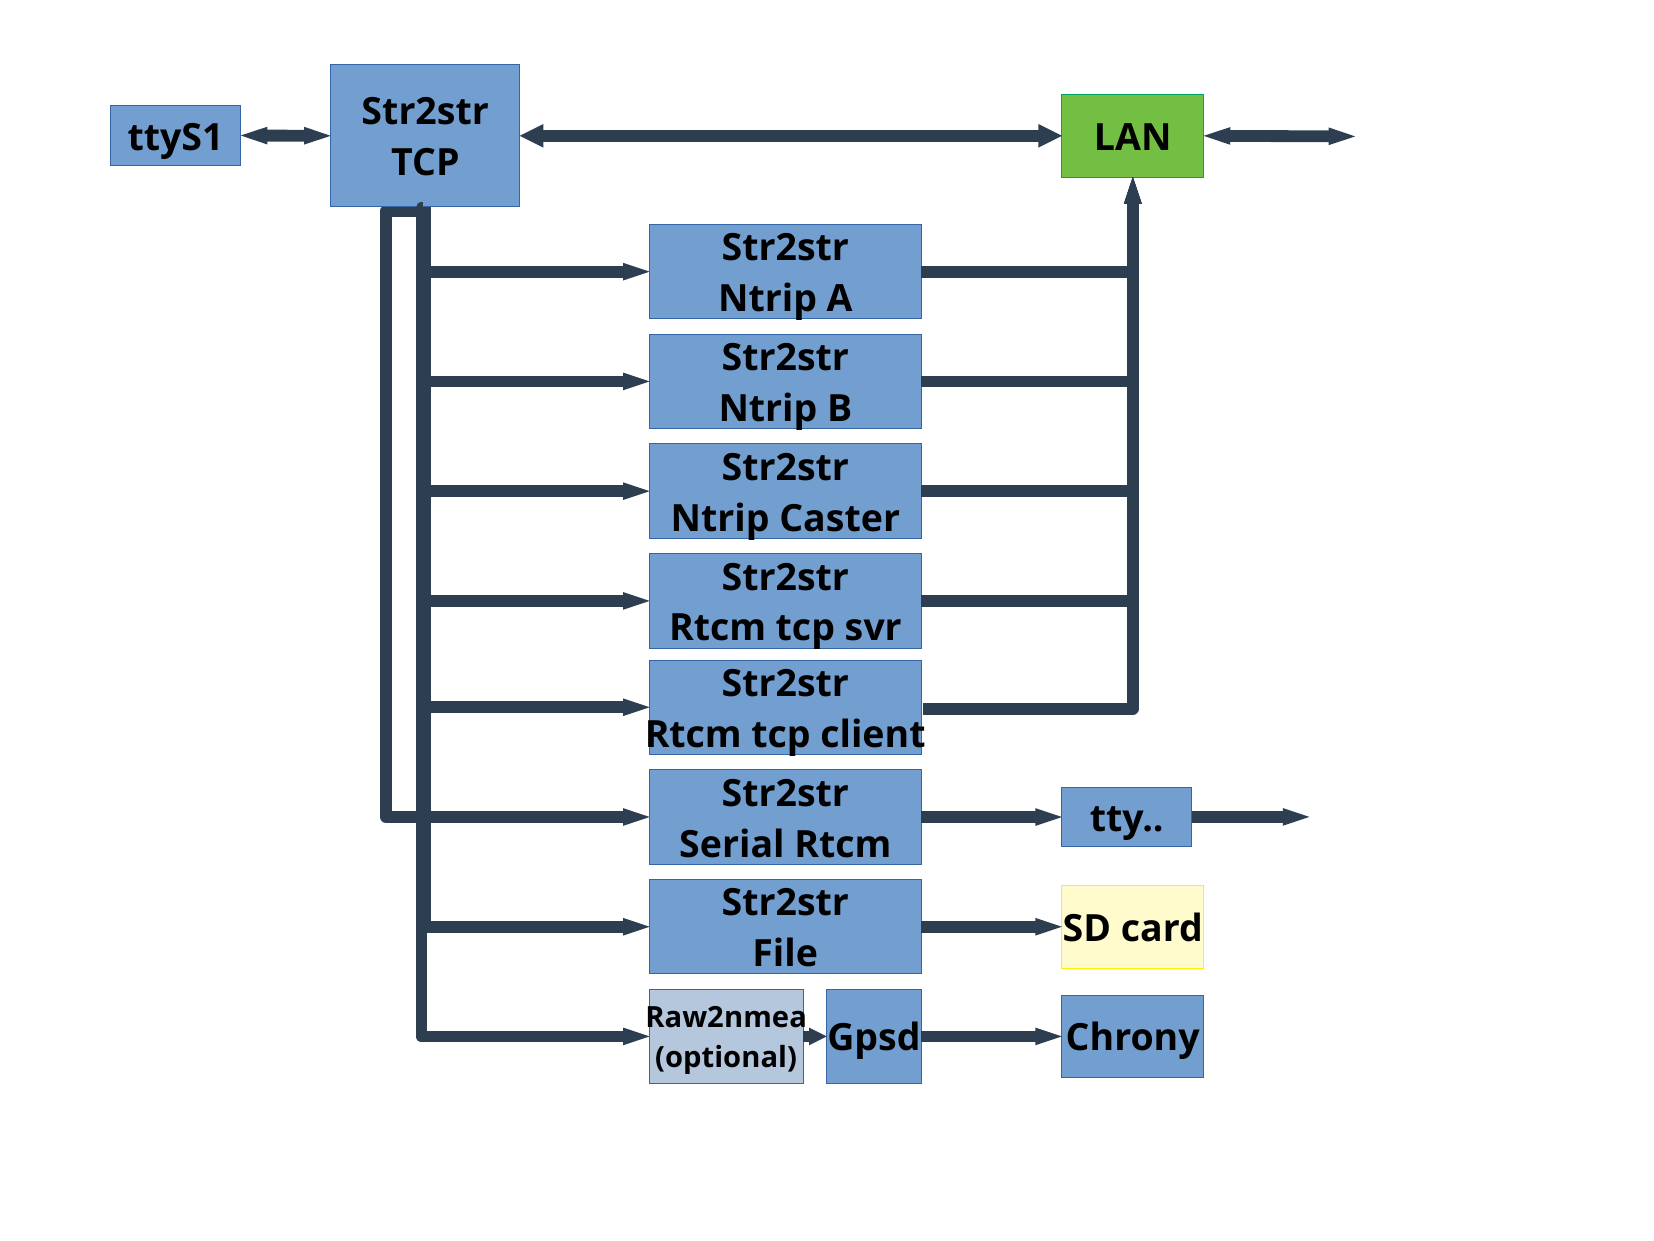

Str2str
TCP
LAN
ttyS1
Str2str
Ntrip A
Str2str
Ntrip B
Str2str
Ntrip Caster
Str2str
Rtcm tcp svr
Str2str
Rtcm tcp client
Str2str
Serial Rtcm
tty..
Str2str
File
SD card
Raw2nmea
(optional)
Gpsd
Chrony